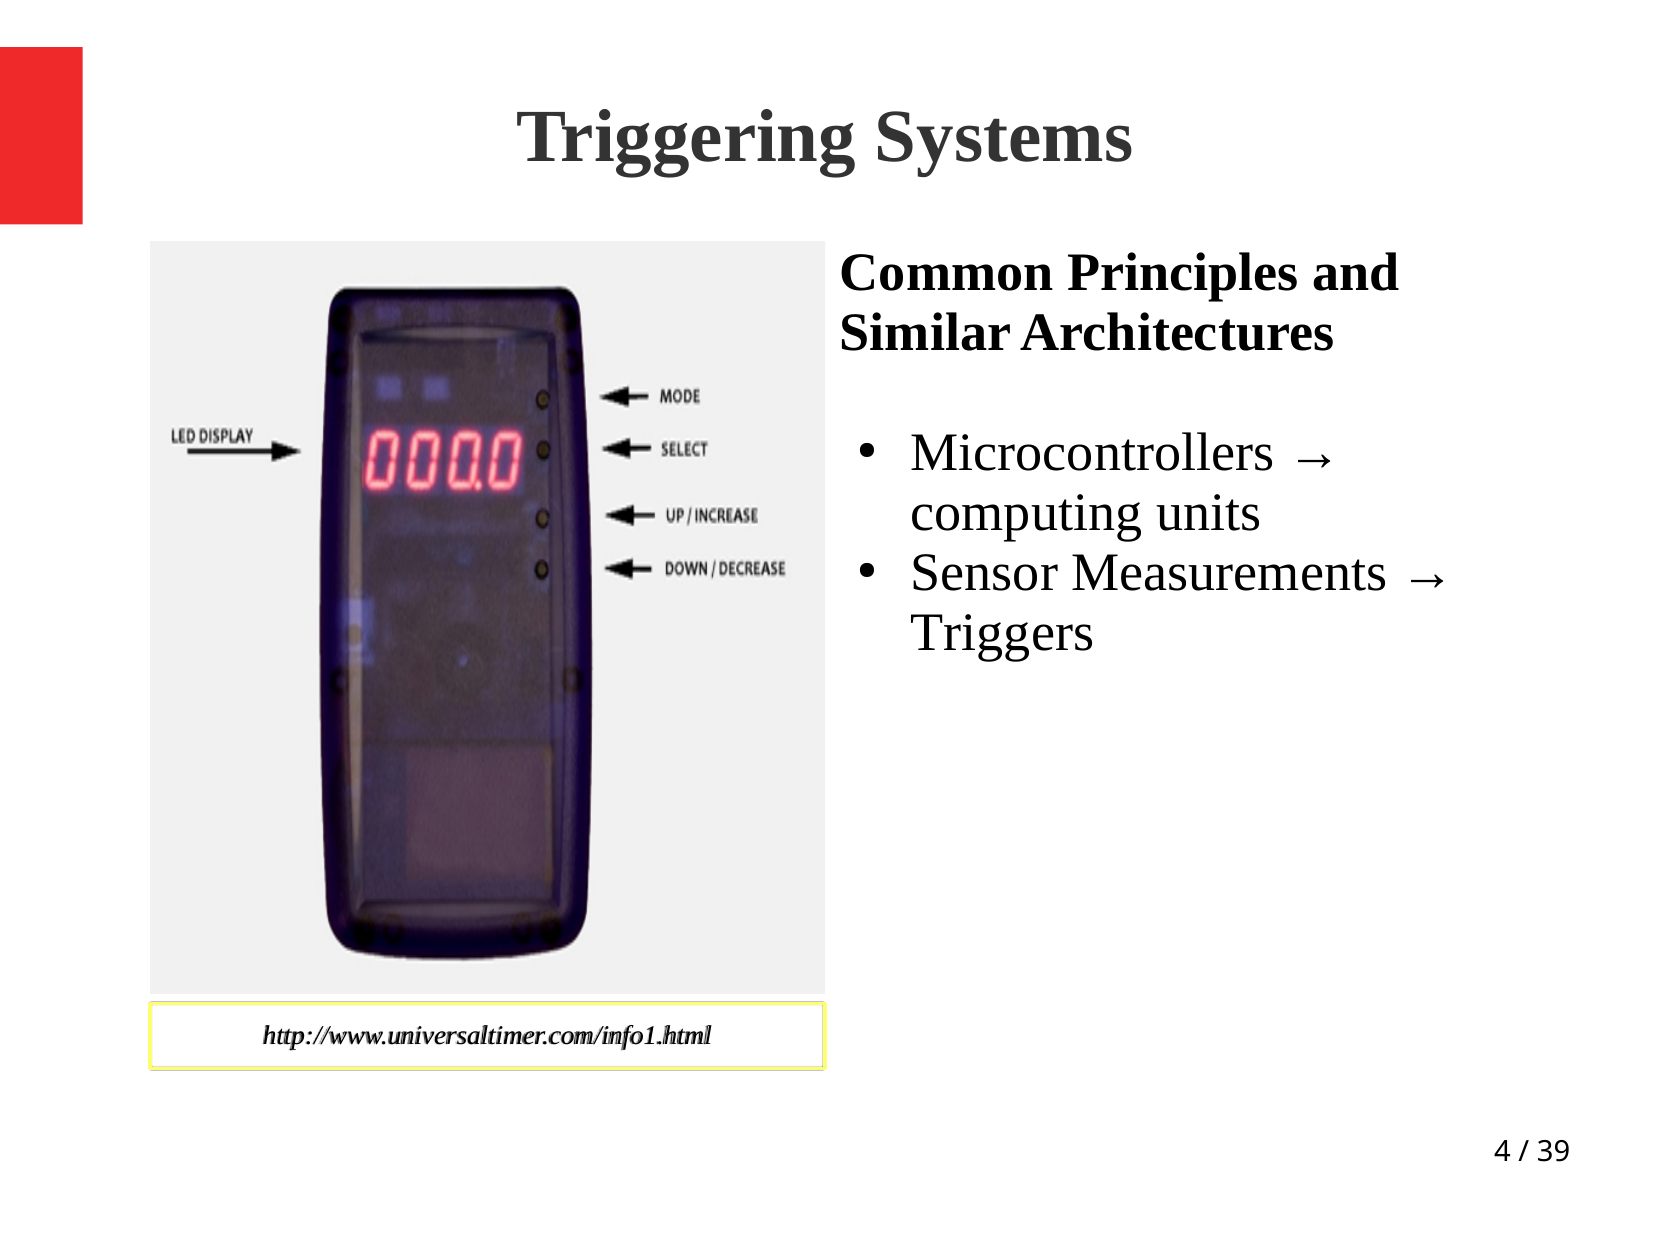

# Triggering Systems
Common Principles and Similar Architectures
Microcontrollers → computing units
Sensor Measurements → Τriggers
http://www.universaltimer.com/info1.html
4